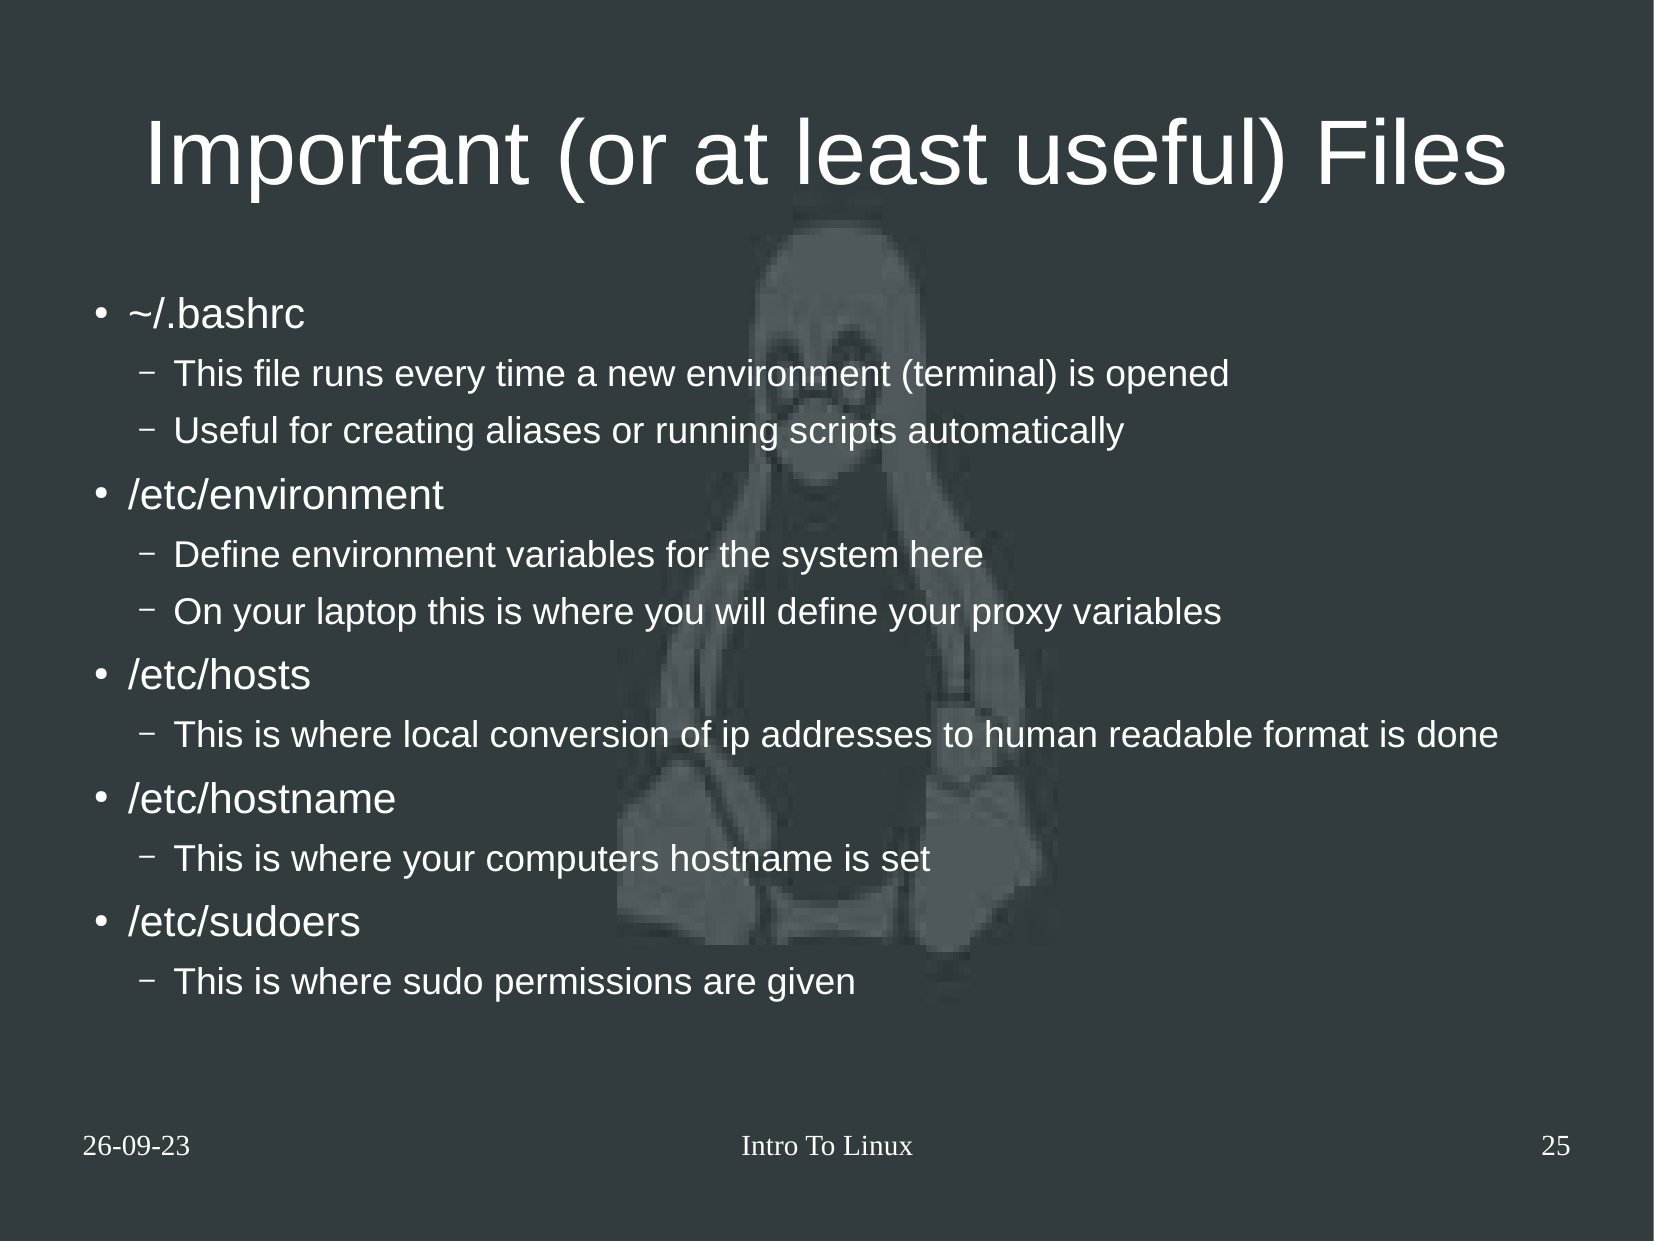

# Important (or at least useful) Files
~/.bashrc
This file runs every time a new environment (terminal) is opened
Useful for creating aliases or running scripts automatically
/etc/environment
Define environment variables for the system here
On your laptop this is where you will define your proxy variables
/etc/hosts
This is where local conversion of ip addresses to human readable format is done
/etc/hostname
This is where your computers hostname is set
/etc/sudoers
This is where sudo permissions are given
Intro To Linux
25